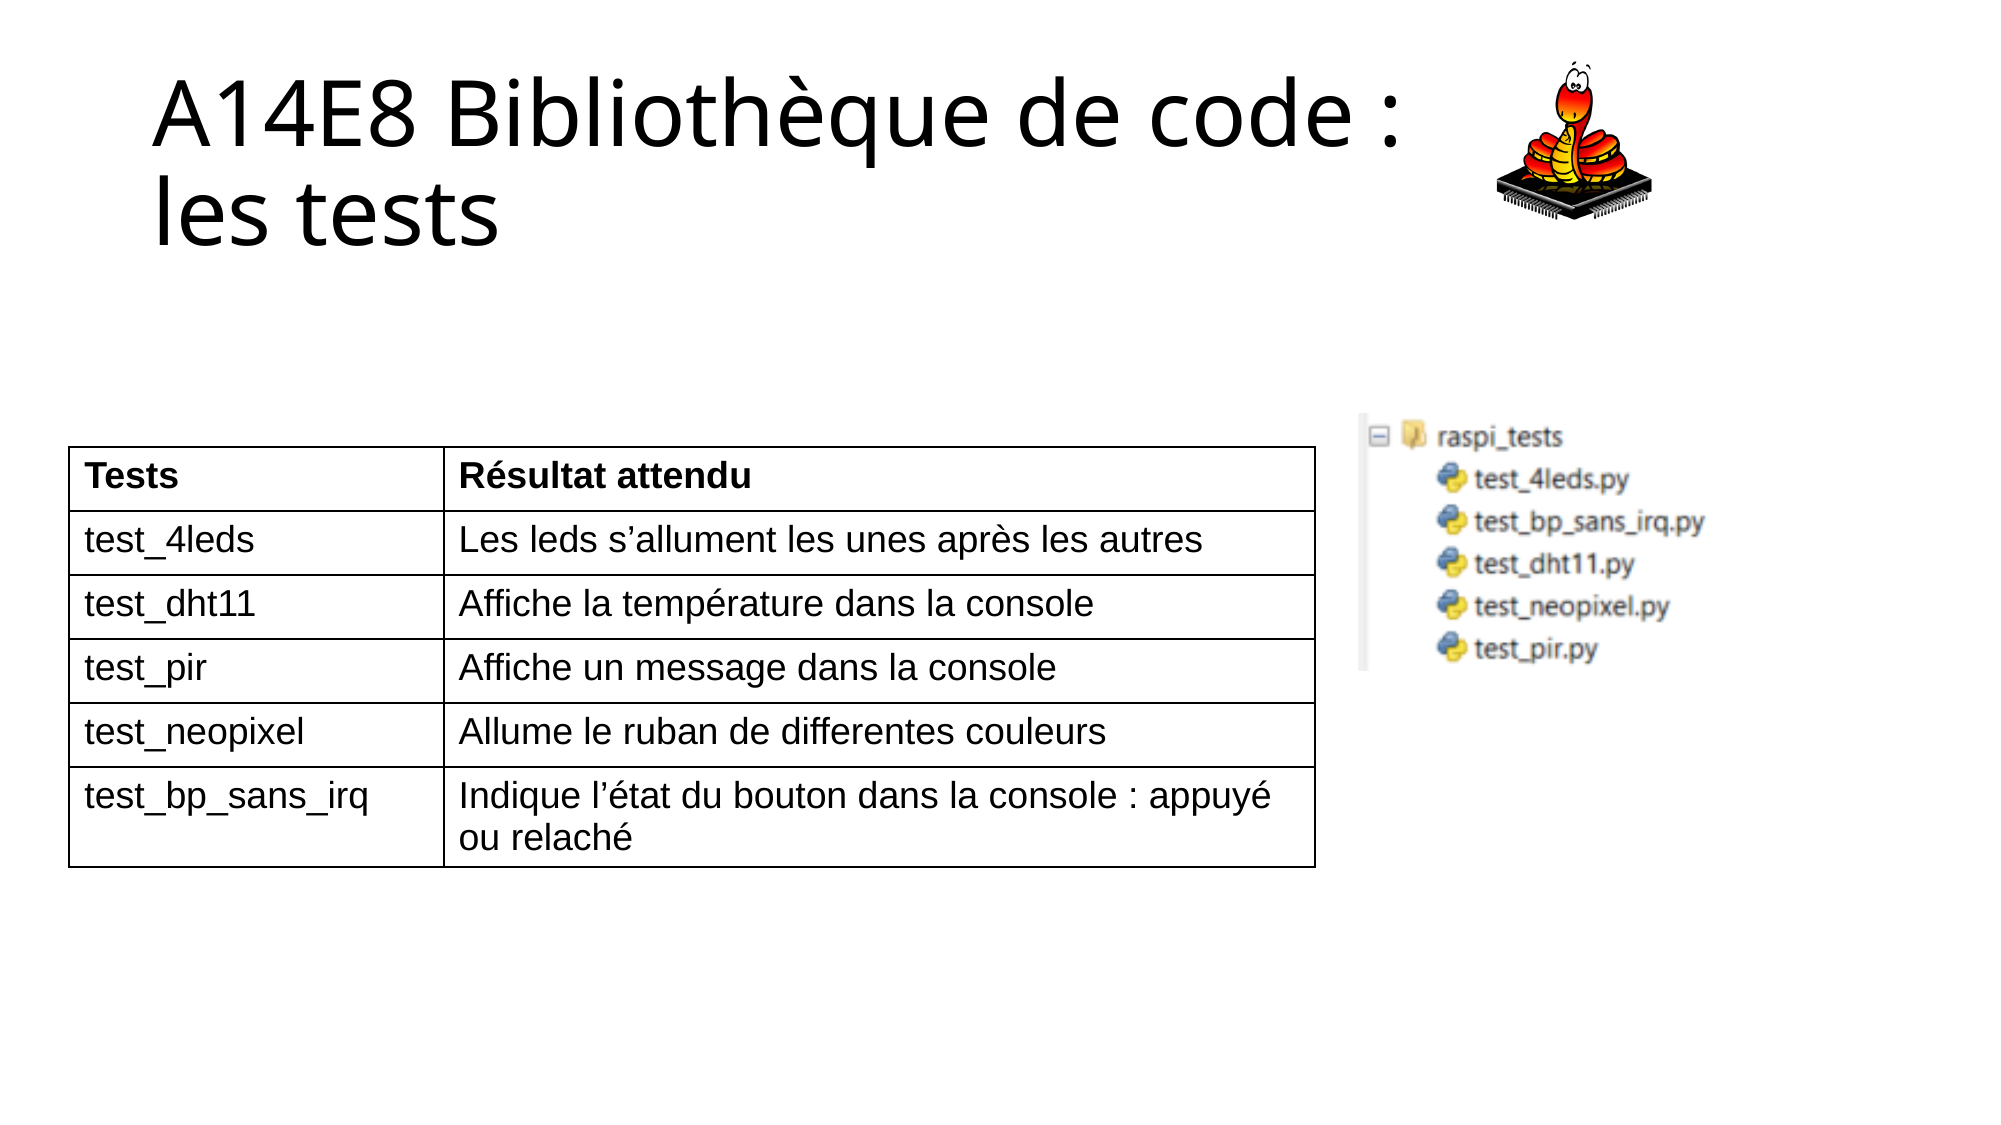

A14E8 Bibliothèque de code :
les tests
| Tests | Résultat attendu |
| --- | --- |
| test\_4leds | Les leds s’allument les unes après les autres |
| test\_dht11 | Affiche la température dans la console |
| test\_pir | Affiche un message dans la console |
| test\_neopixel | Allume le ruban de differentes couleurs |
| test\_bp\_sans\_irq | Indique l’état du bouton dans la console : appuyé ou relaché |